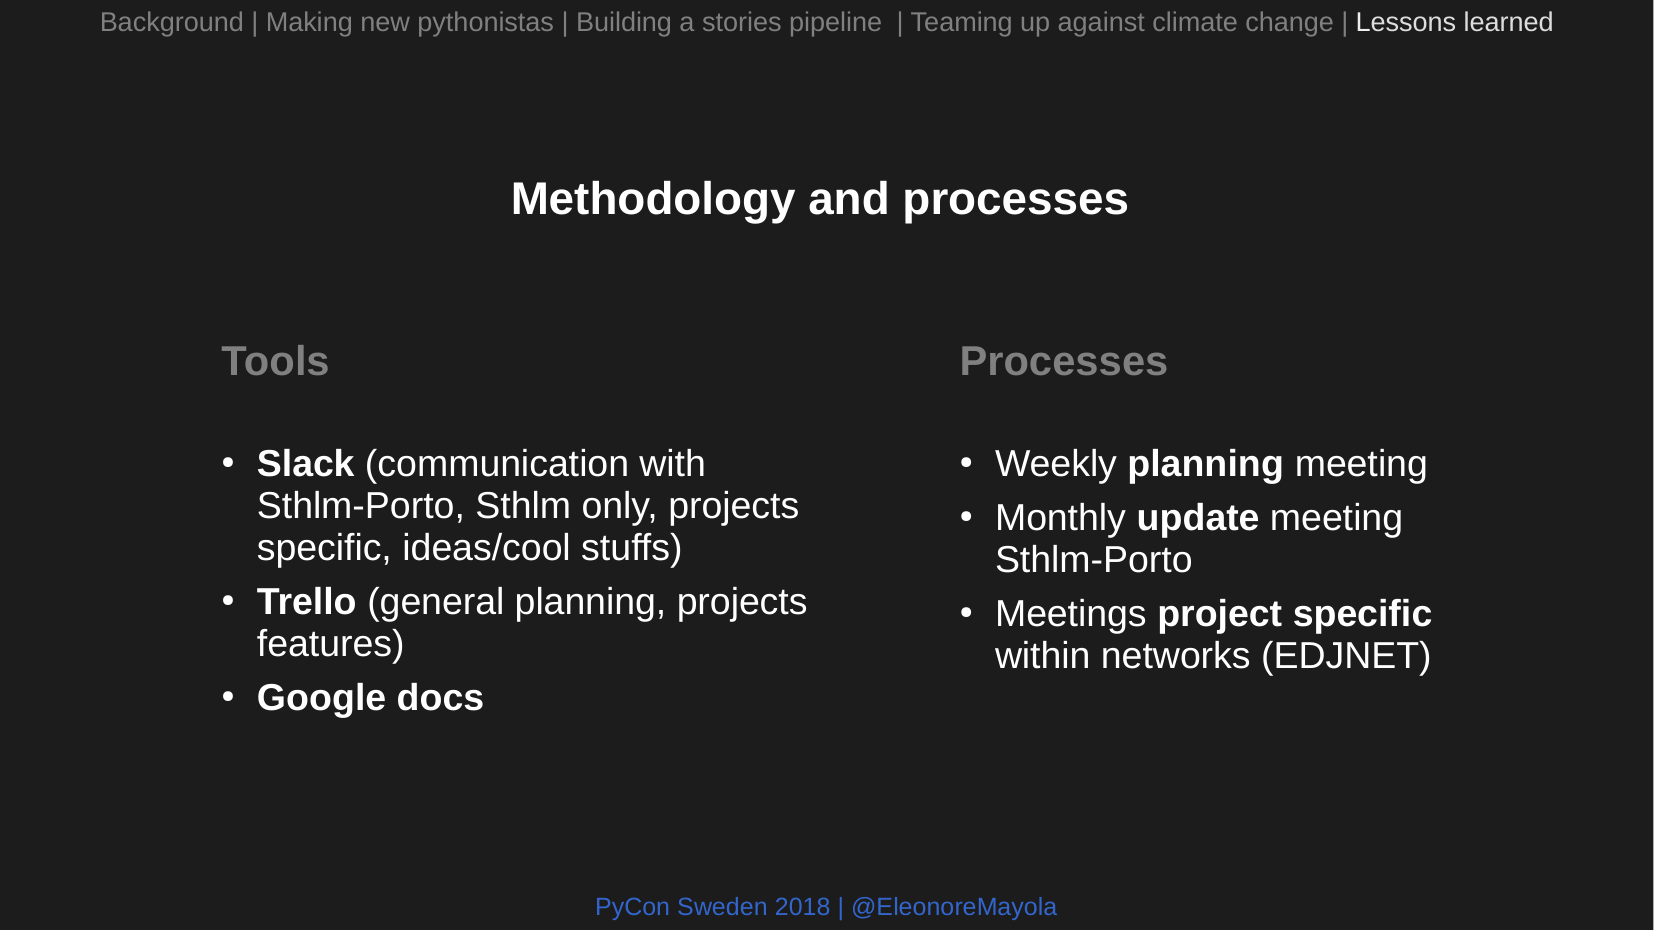

Background | Making new pythonistas | Building a stories pipeline | Teaming up against climate change | Lessons learned
Methodology and processes
Tools
Slack (communication with Sthlm-Porto, Sthlm only, projects specific, ideas/cool stuffs)
Trello (general planning, projects features)
Google docs
Processes
Weekly planning meeting
Monthly update meeting Sthlm-Porto
Meetings project specific within networks (EDJNET)
PyCon Sweden 2018 | @EleonoreMayola